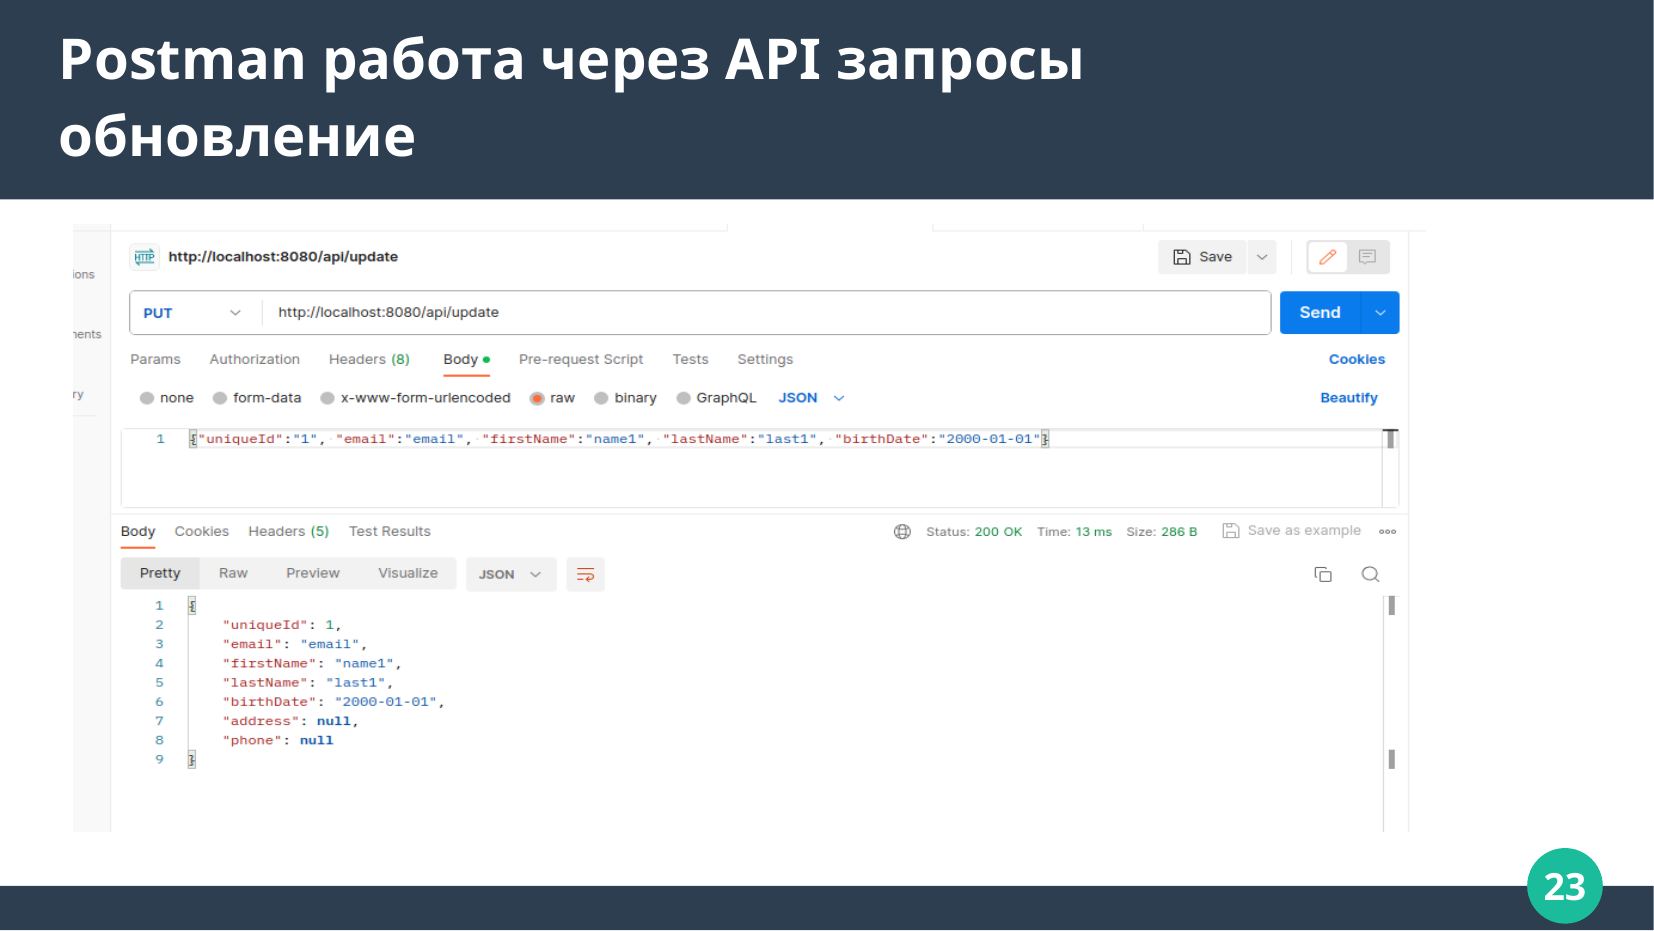

# Postman работа через API запросы обновление